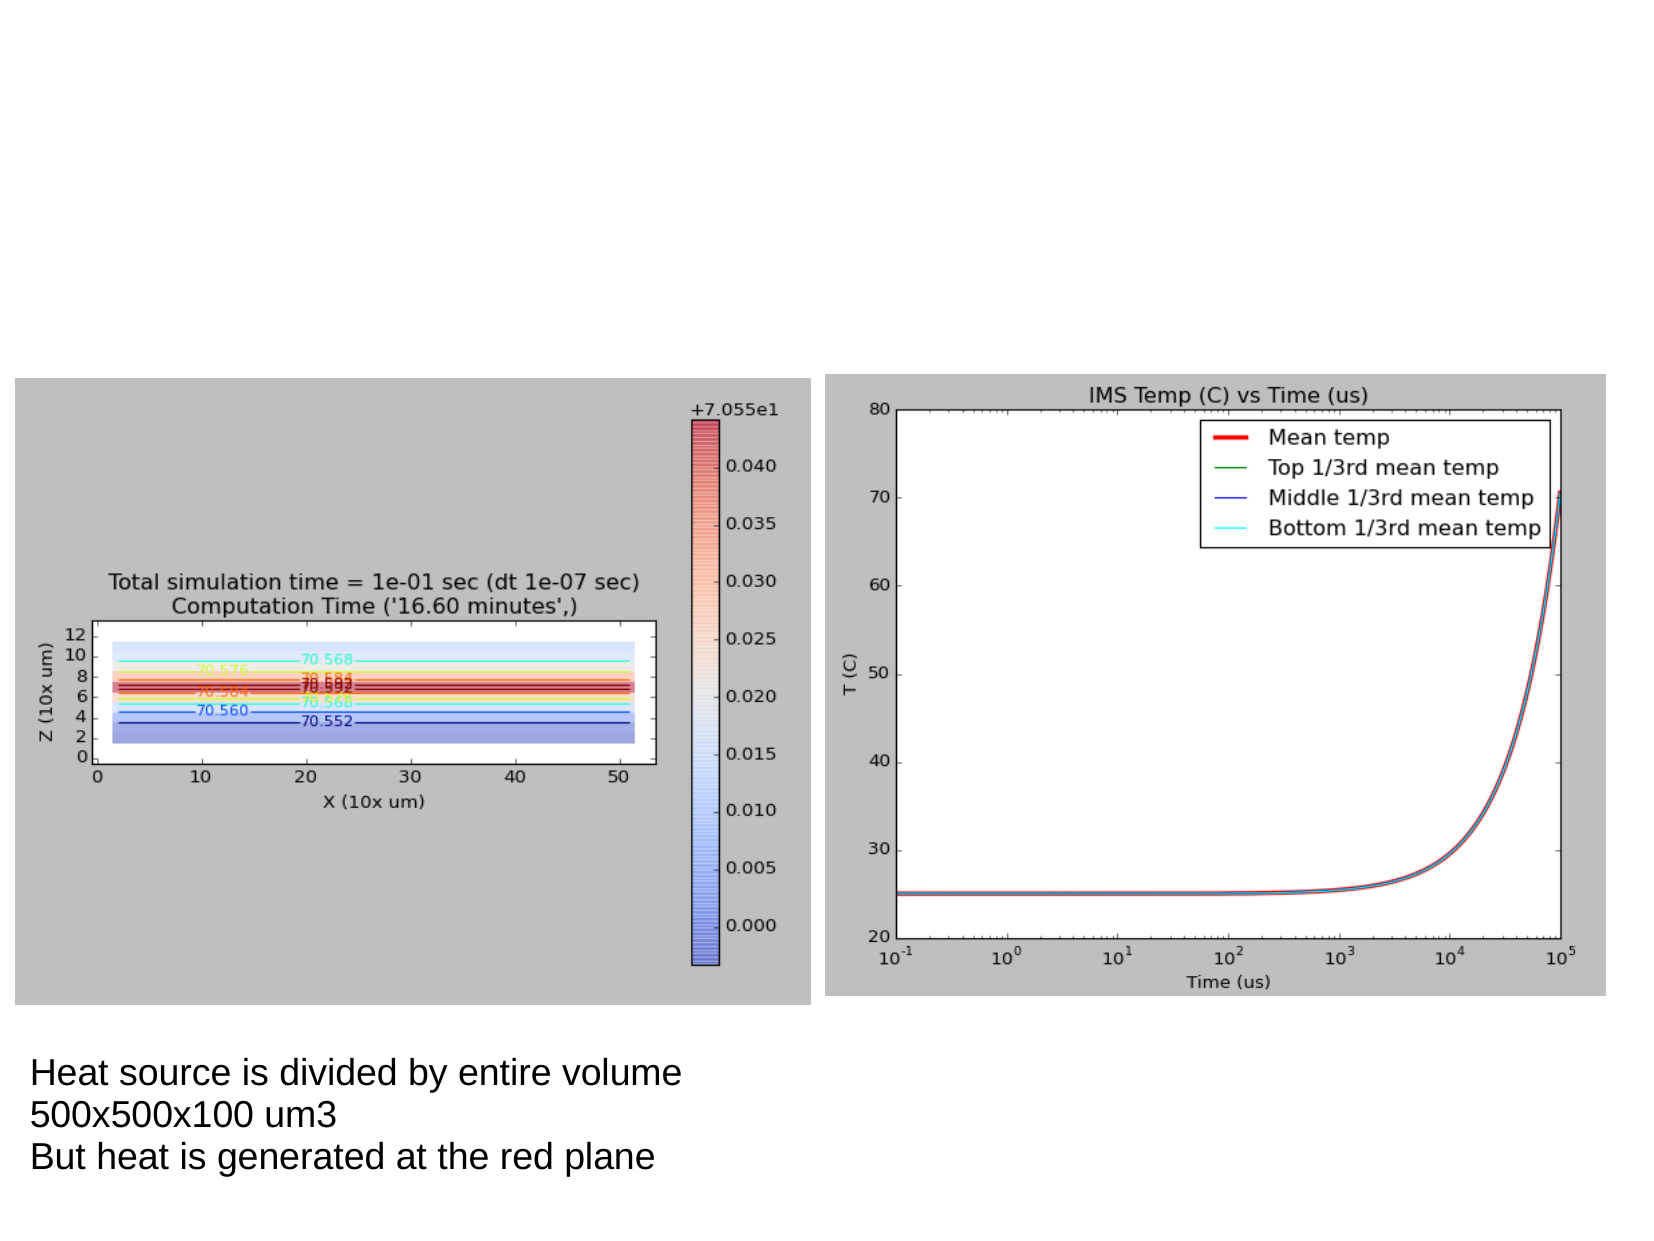

#
Heat source is divided by entire volume 500x500x100 um3
But heat is generated at the red plane